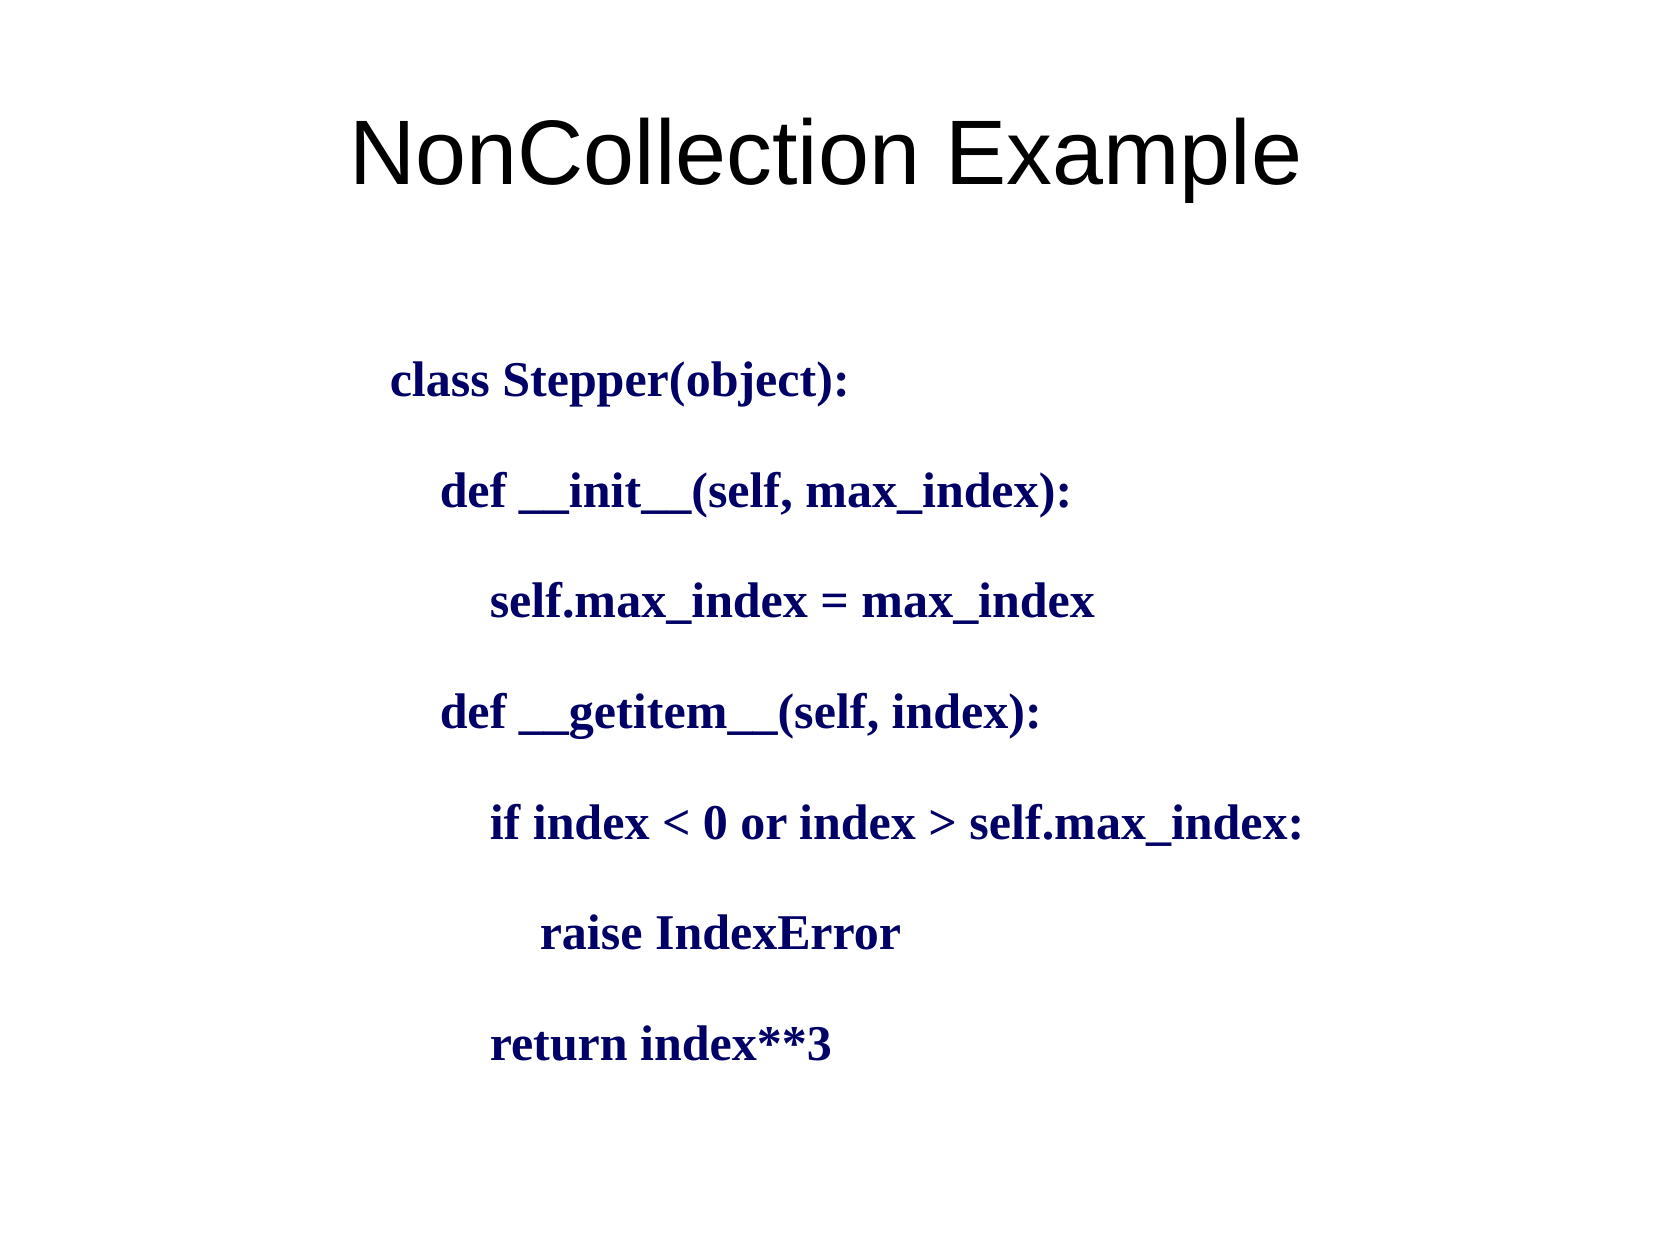

# NonCollection Example
class Stepper(object):
 def __init__(self, max_index):
 self.max_index = max_index
 def __getitem__(self, index):
 if index < 0 or index > self.max_index:
 raise IndexError
 return index**3